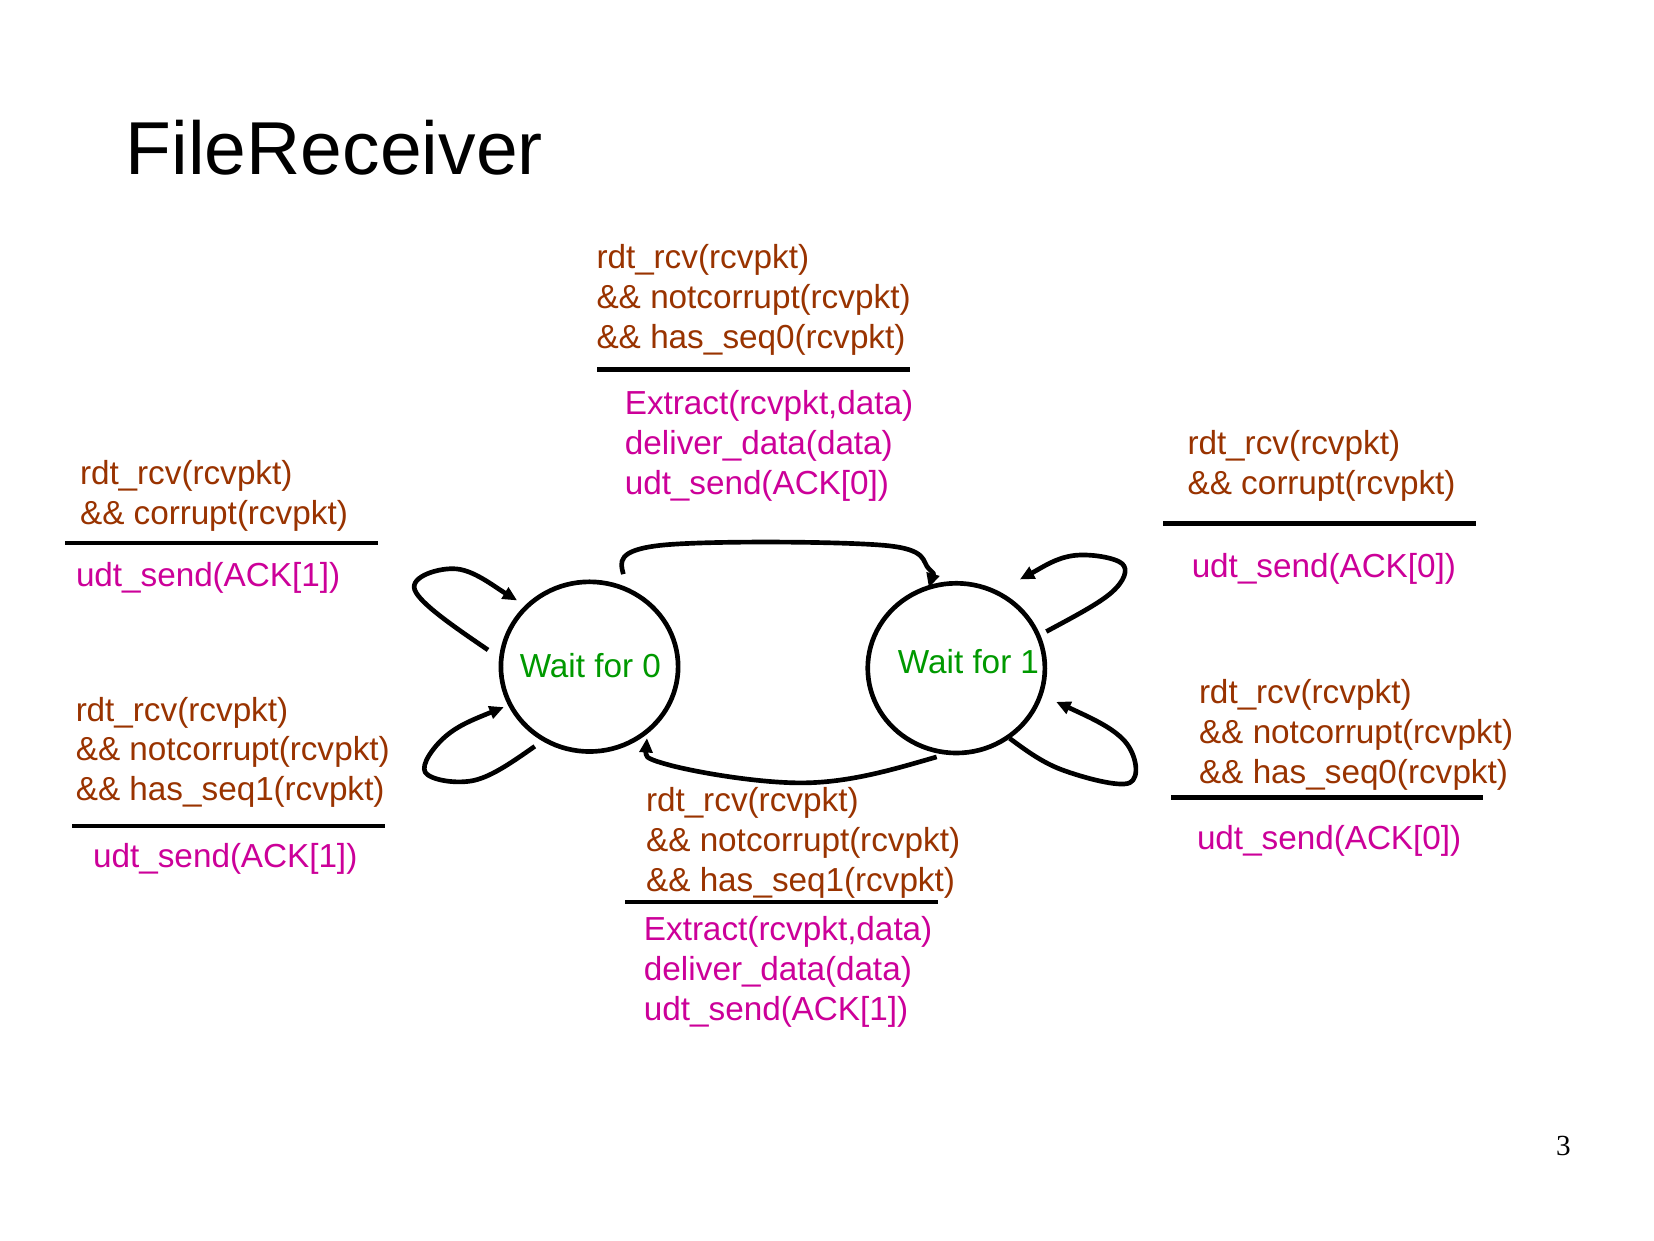

# FileReceiver
rdt_rcv(rcvpkt)
&& notcorrupt(rcvpkt)
&& has_seq0(rcvpkt)
Extract(rcvpkt,data)
deliver_data(data)
udt_send(ACK[0])
rdt_rcv(rcvpkt)
&& corrupt(rcvpkt)
rdt_rcv(rcvpkt)
&& corrupt(rcvpkt)
udt_send(ACK[0])
udt_send(ACK[1])
Wait for 1
Wait for 0
rdt_rcv(rcvpkt)
&& notcorrupt(rcvpkt)
&& has_seq0(rcvpkt)
rdt_rcv(rcvpkt)
&& notcorrupt(rcvpkt)
&& has_seq1(rcvpkt)
rdt_rcv(rcvpkt)
&& notcorrupt(rcvpkt)
&& has_seq1(rcvpkt)
udt_send(ACK[0])
udt_send(ACK[1])
Extract(rcvpkt,data)
deliver_data(data)
udt_send(ACK[1])
3